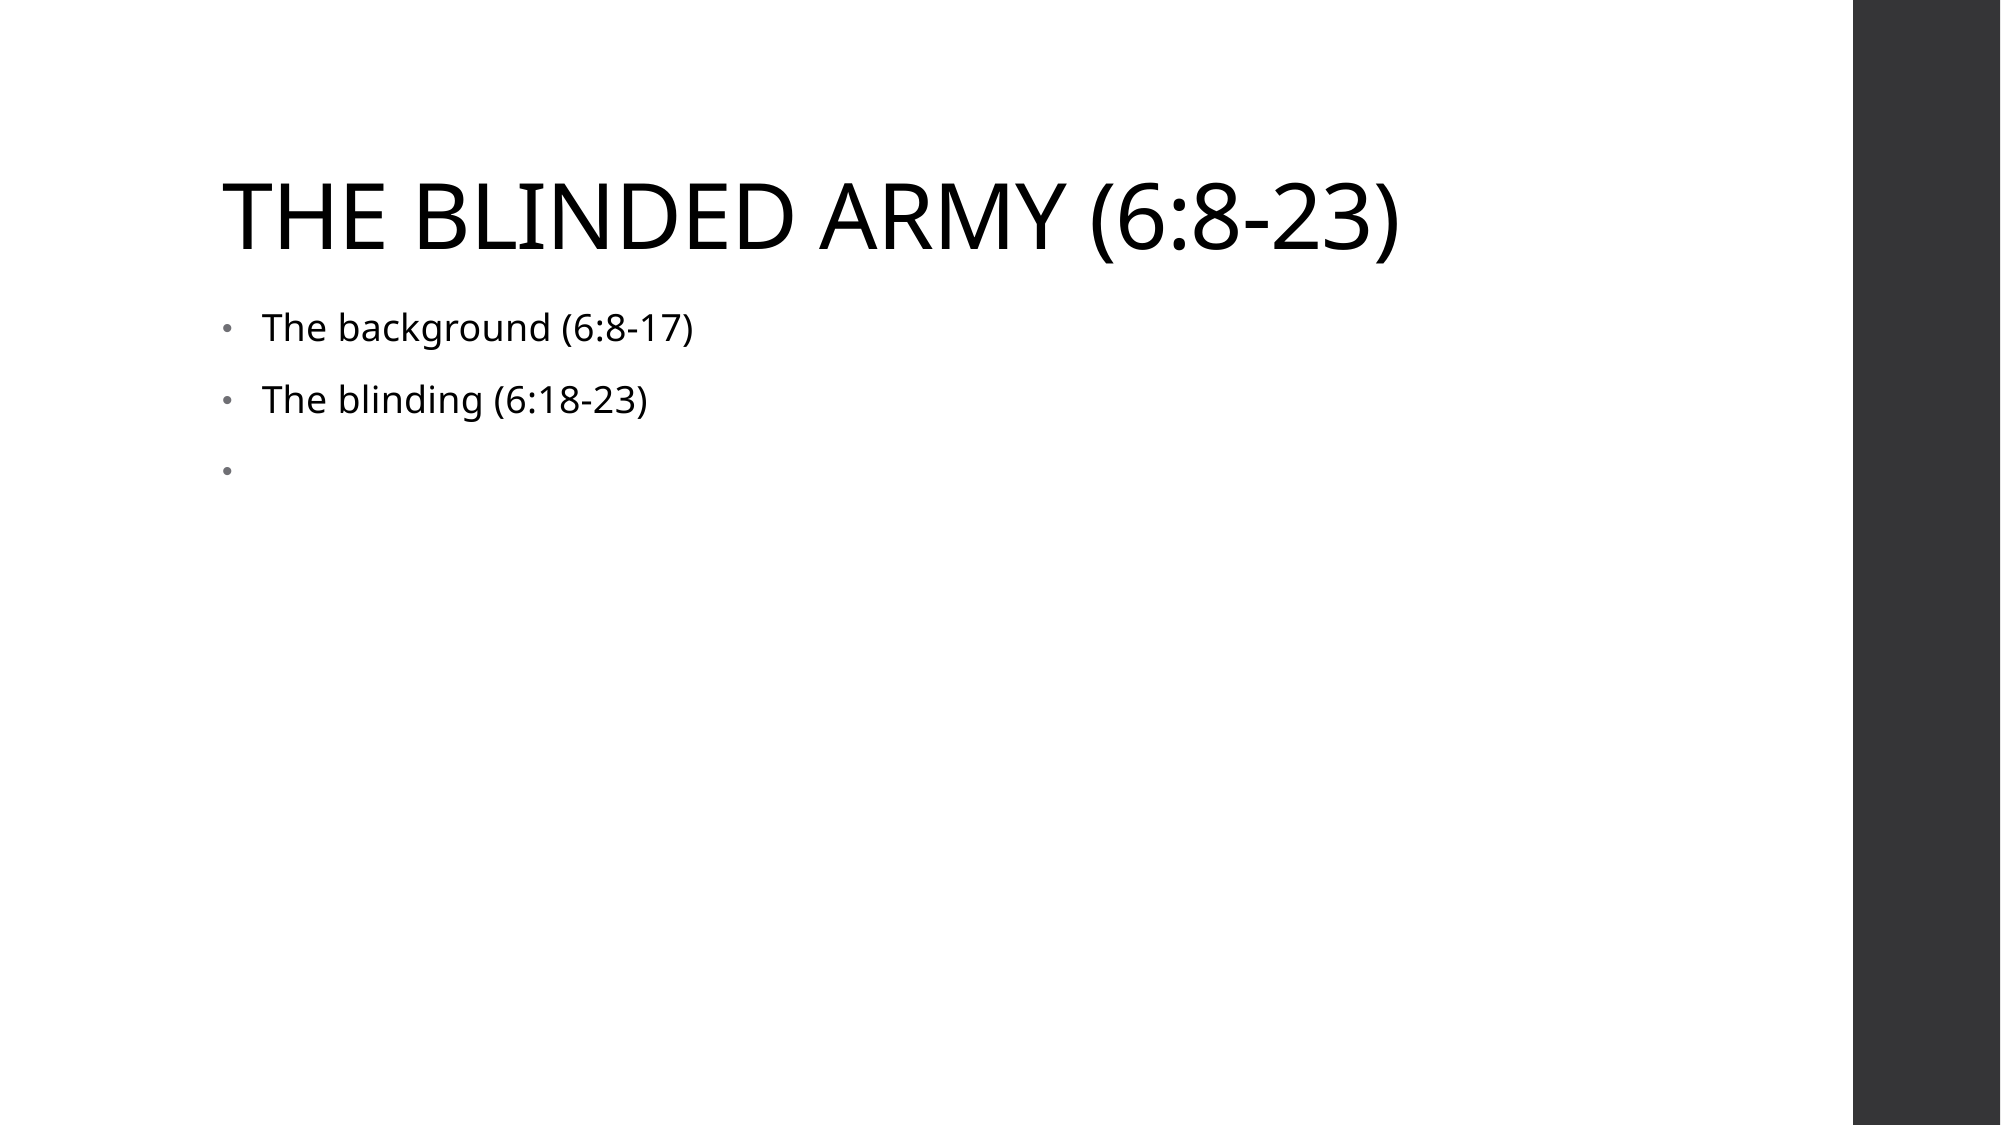

# THE BLINDED ARMY (6:8-23)
 The background (6:8-17)
 The blinding (6:18-23)